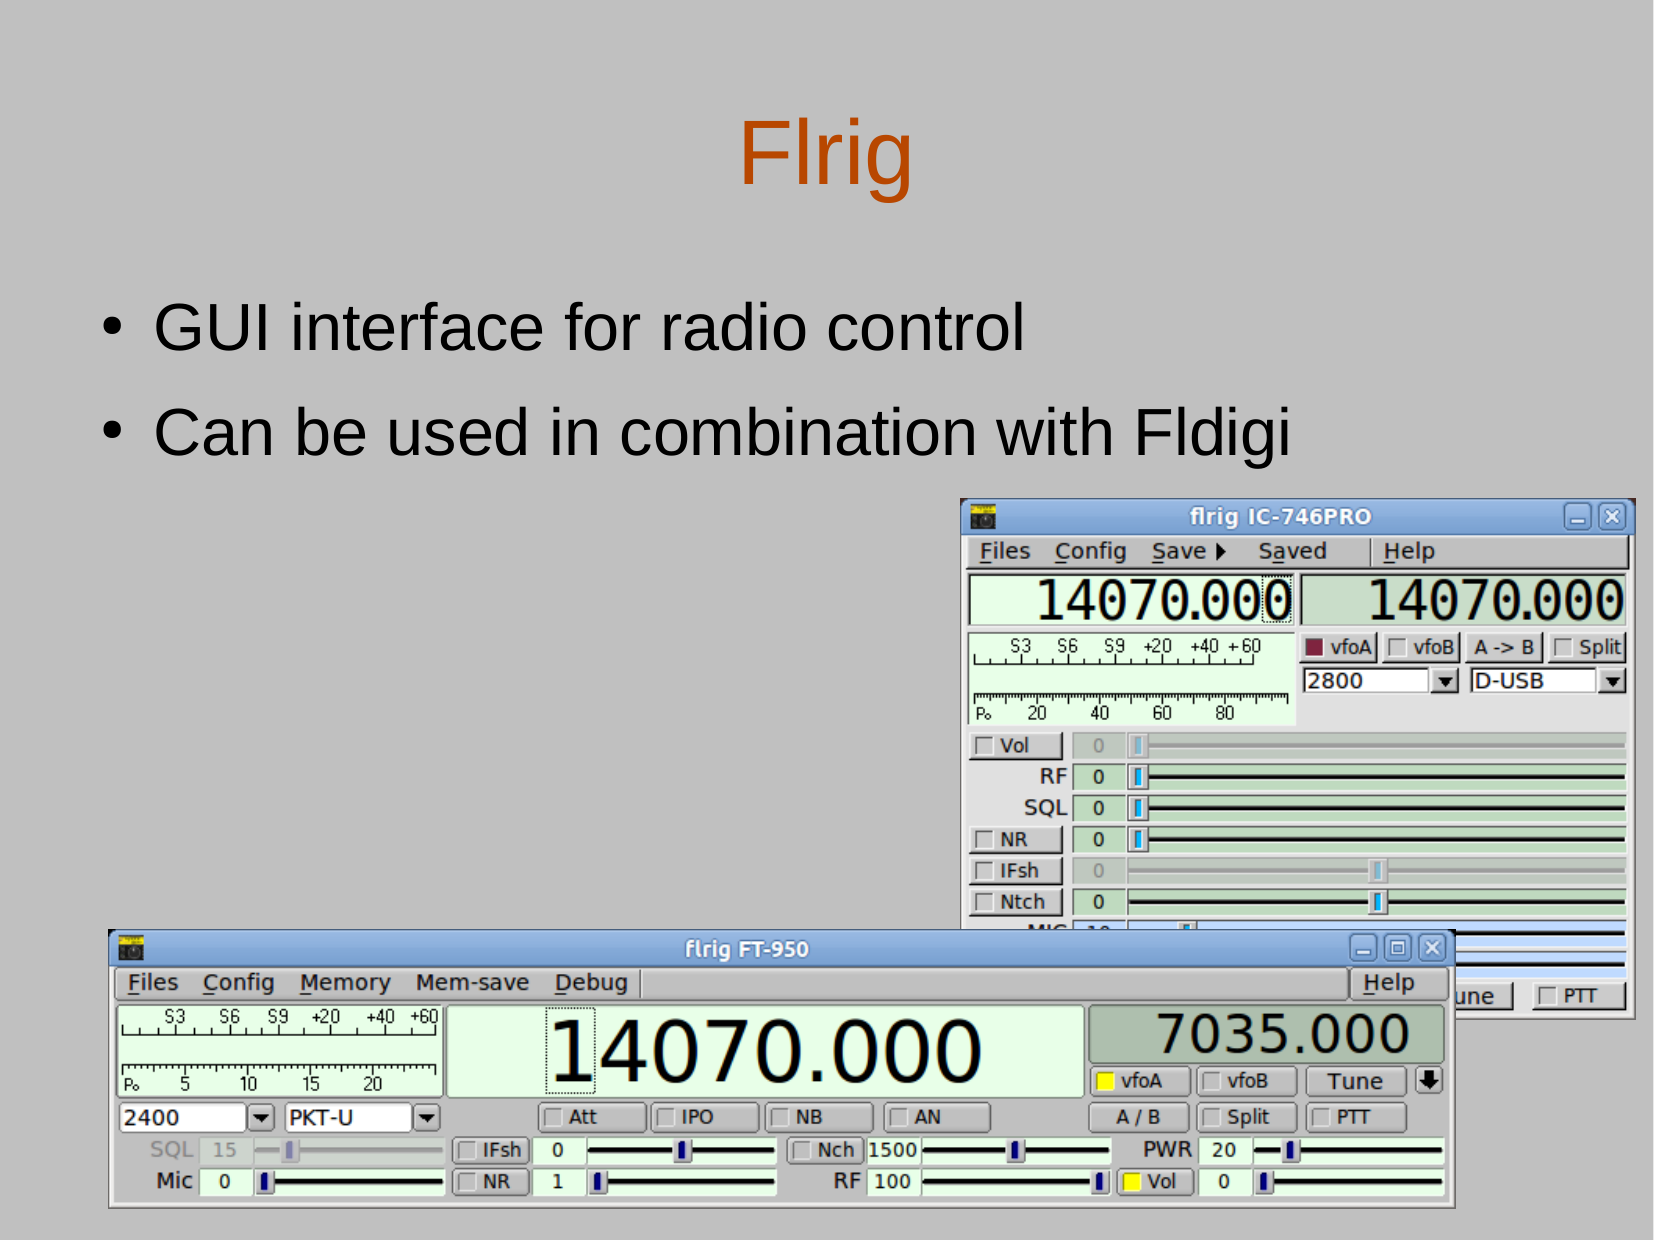

# Flrig
GUI interface for radio control
Can be used in combination with Fldigi